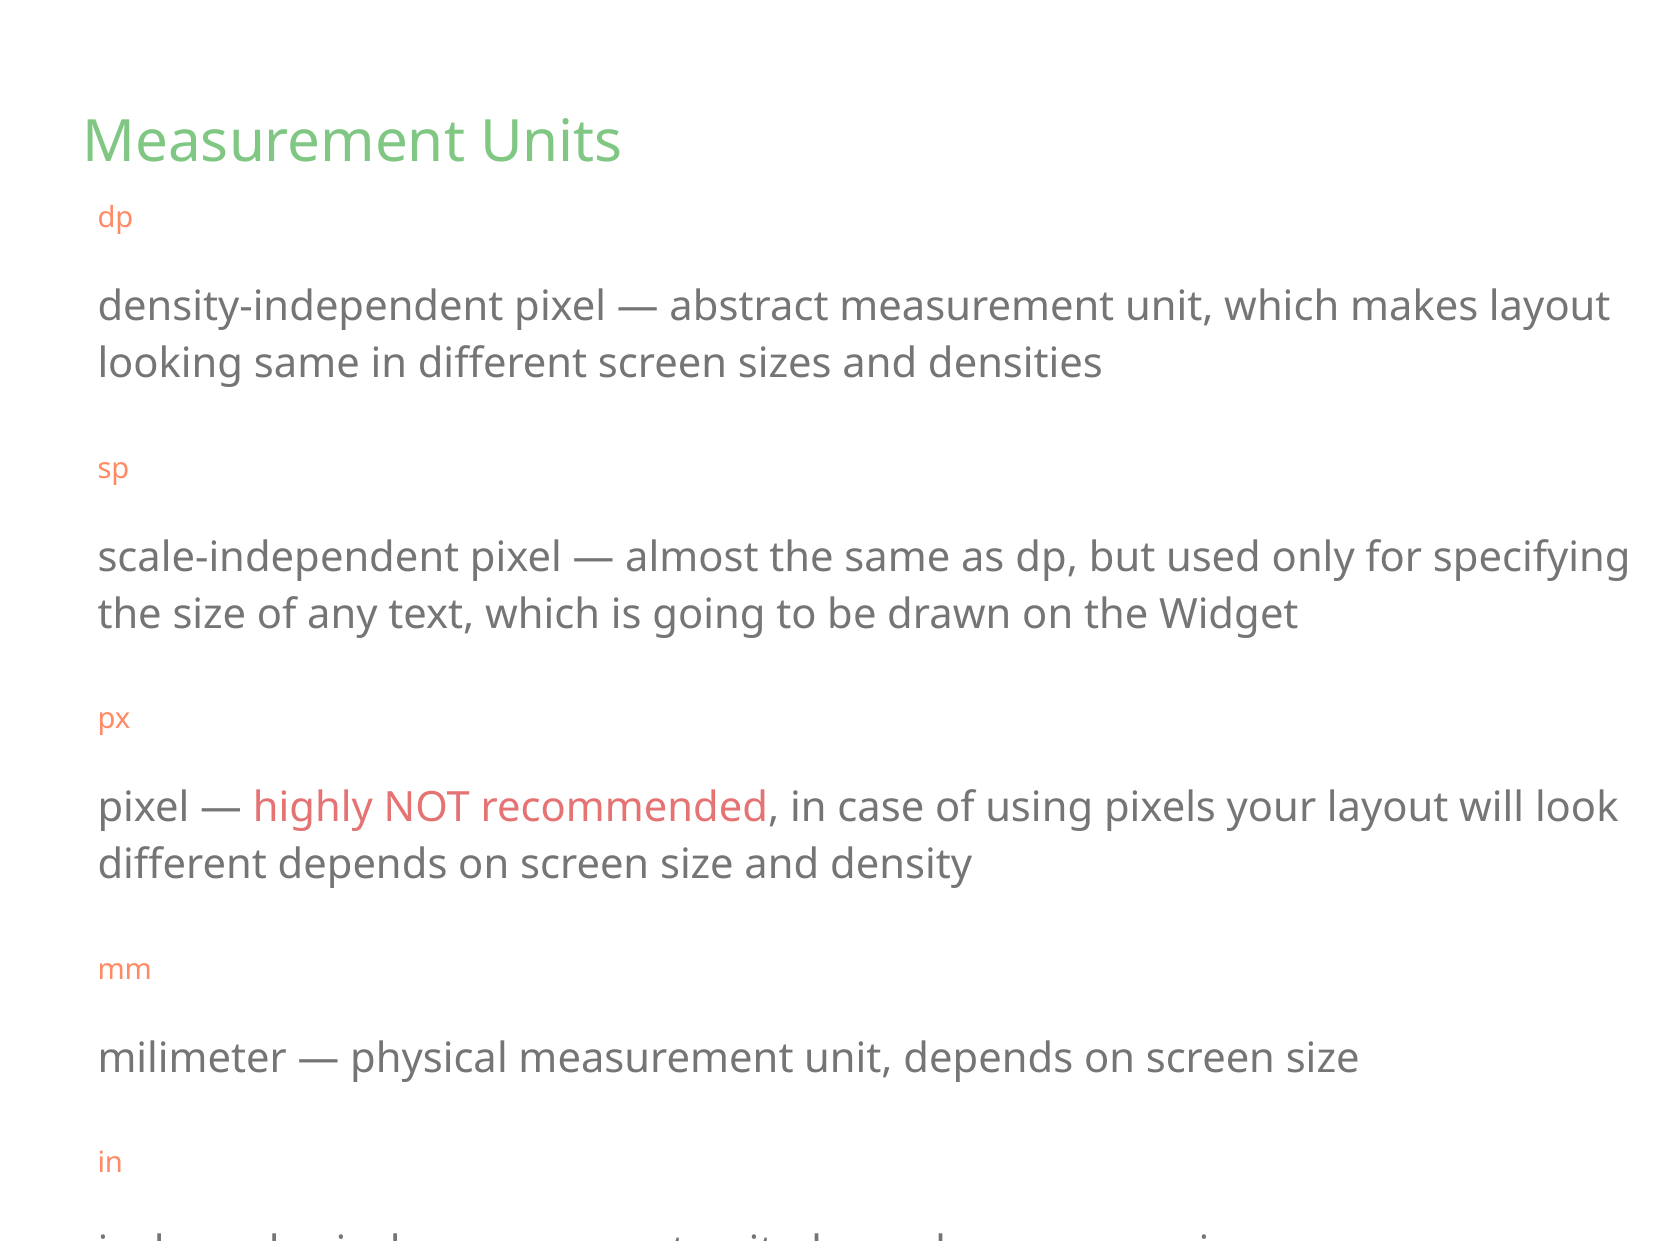

# Measurement Units
dp
density-independent pixel — abstract measurement unit, which makes layout
looking same in different screen sizes and densities
sp
scale-independent pixel — almost the same as dp, but used only for specifying
the size of any text, which is going to be drawn on the Widget
px
pixel — highly NOT recommended, in case of using pixels your layout will look
different depends on screen size and density
mm
milimeter — physical measurement unit, depends on screen size
in
inch — physical measurement unit, depends on screen size